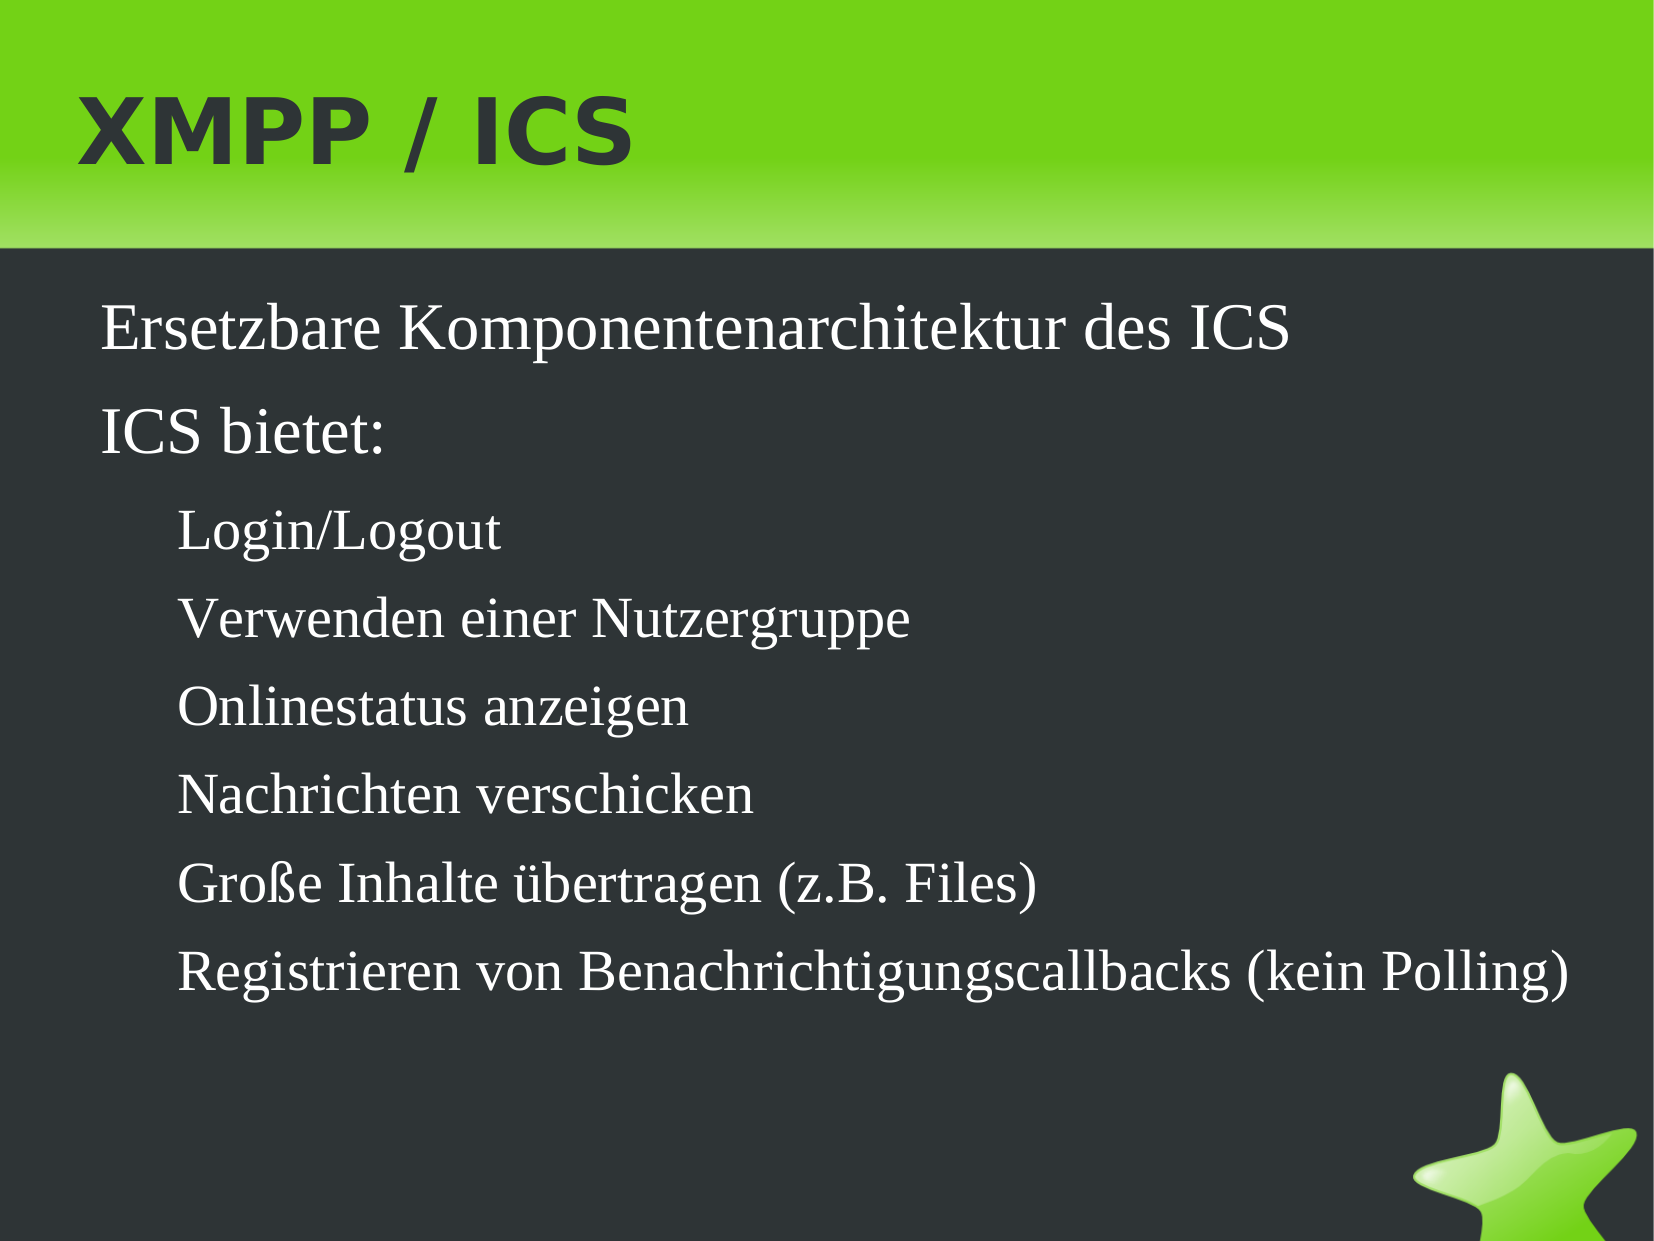

# XMPP / ICS
Ersetzbare Komponentenarchitektur des ICS
ICS bietet:
Login/Logout
Verwenden einer Nutzergruppe
Onlinestatus anzeigen
Nachrichten verschicken
Große Inhalte übertragen (z.B. Files)
Registrieren von Benachrichtigungscallbacks (kein Polling)